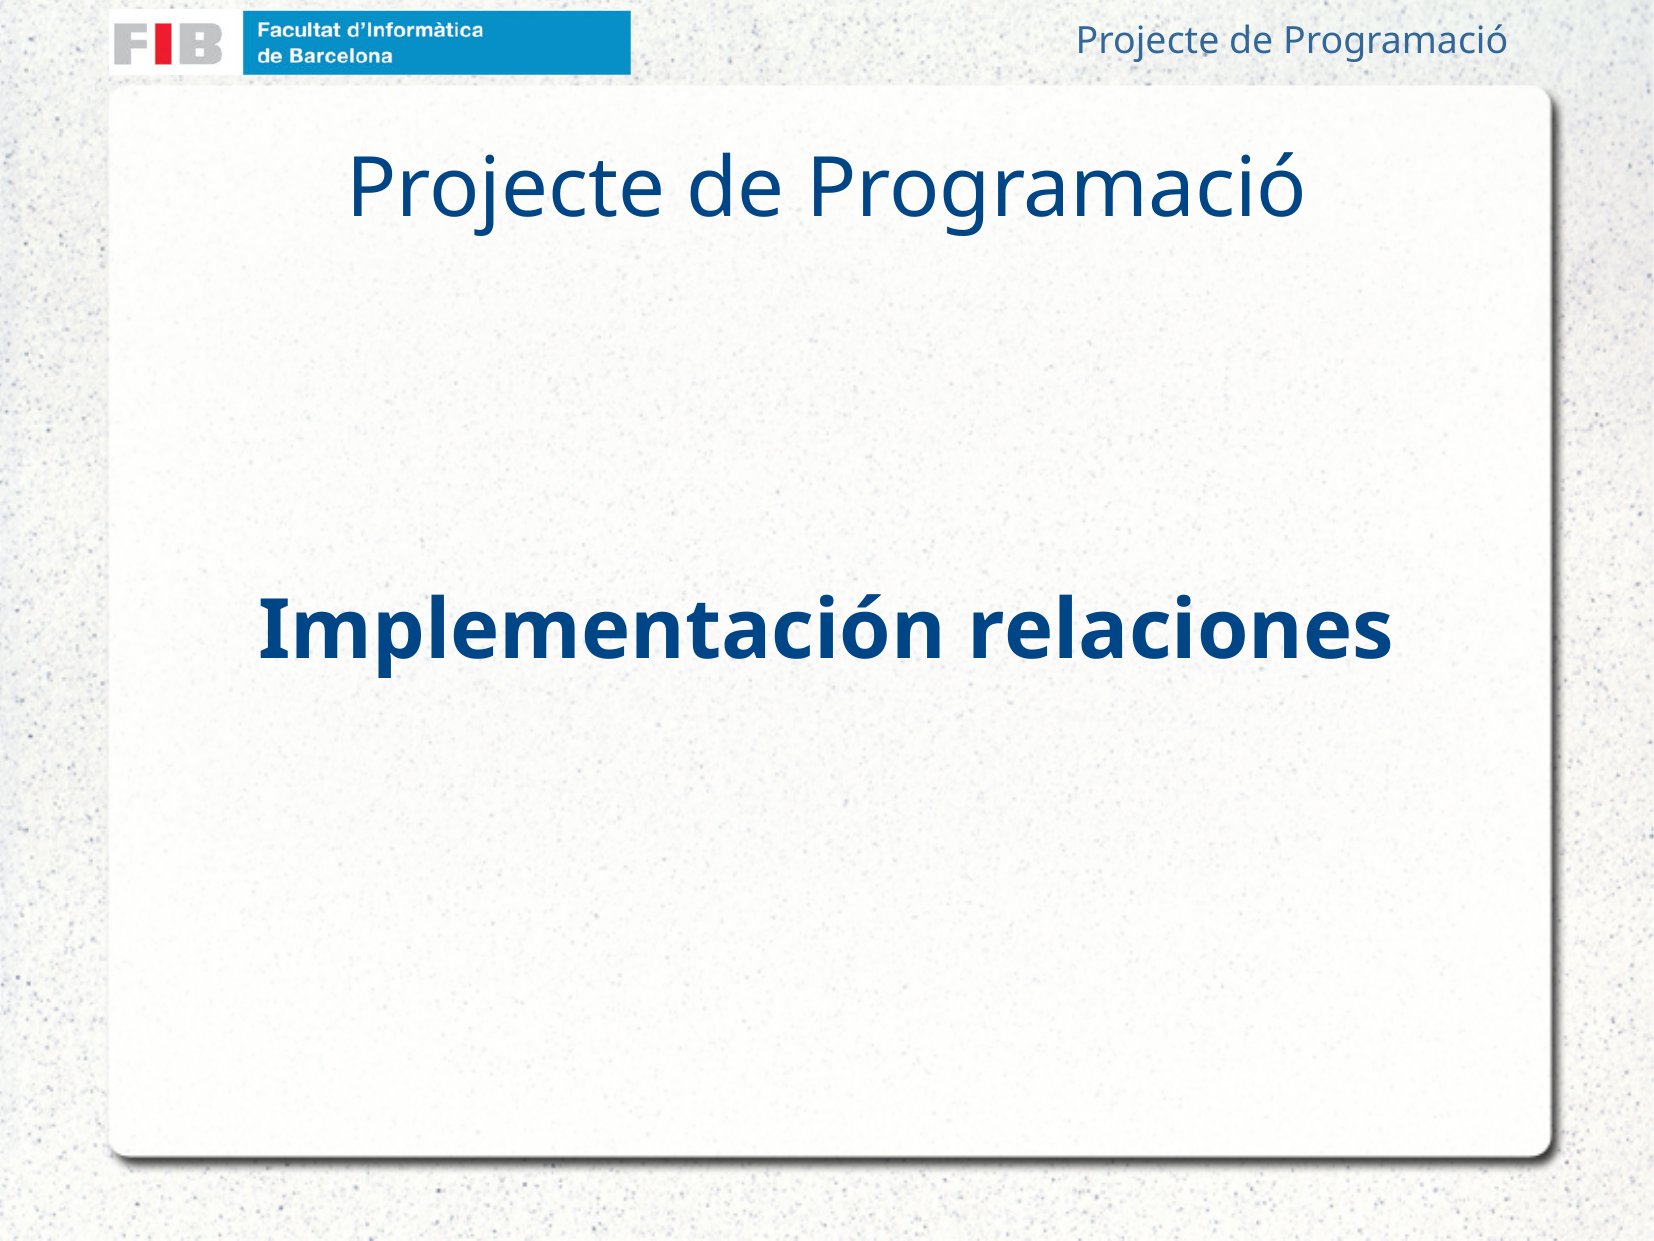

Projecte de Programació
Projecte de Programació
Implementación relaciones